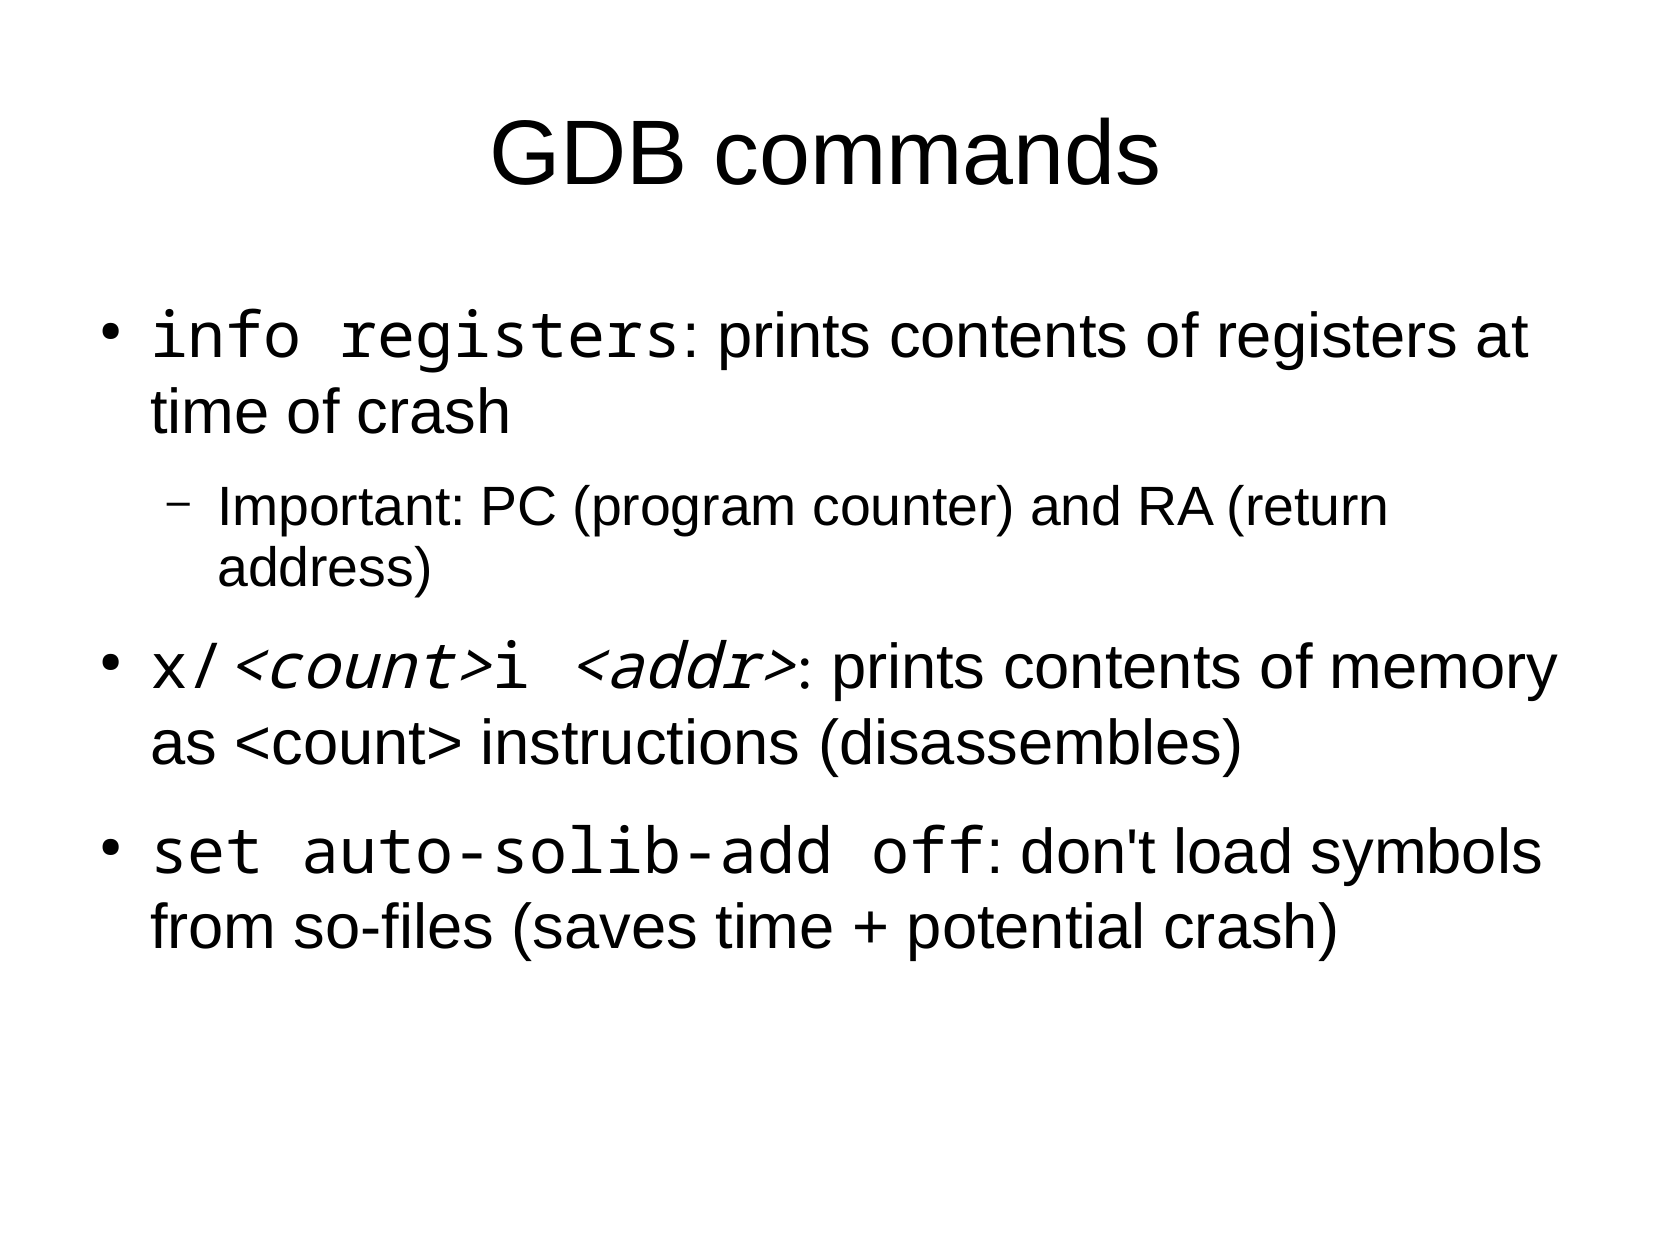

# GDB commands
info registers: prints contents of registers at time of crash
Important: PC (program counter) and RA (return address)
x/<count>i <addr>: prints contents of memory as <count> instructions (disassembles)
set auto-solib-add off: don't load symbols from so-files (saves time + potential crash)